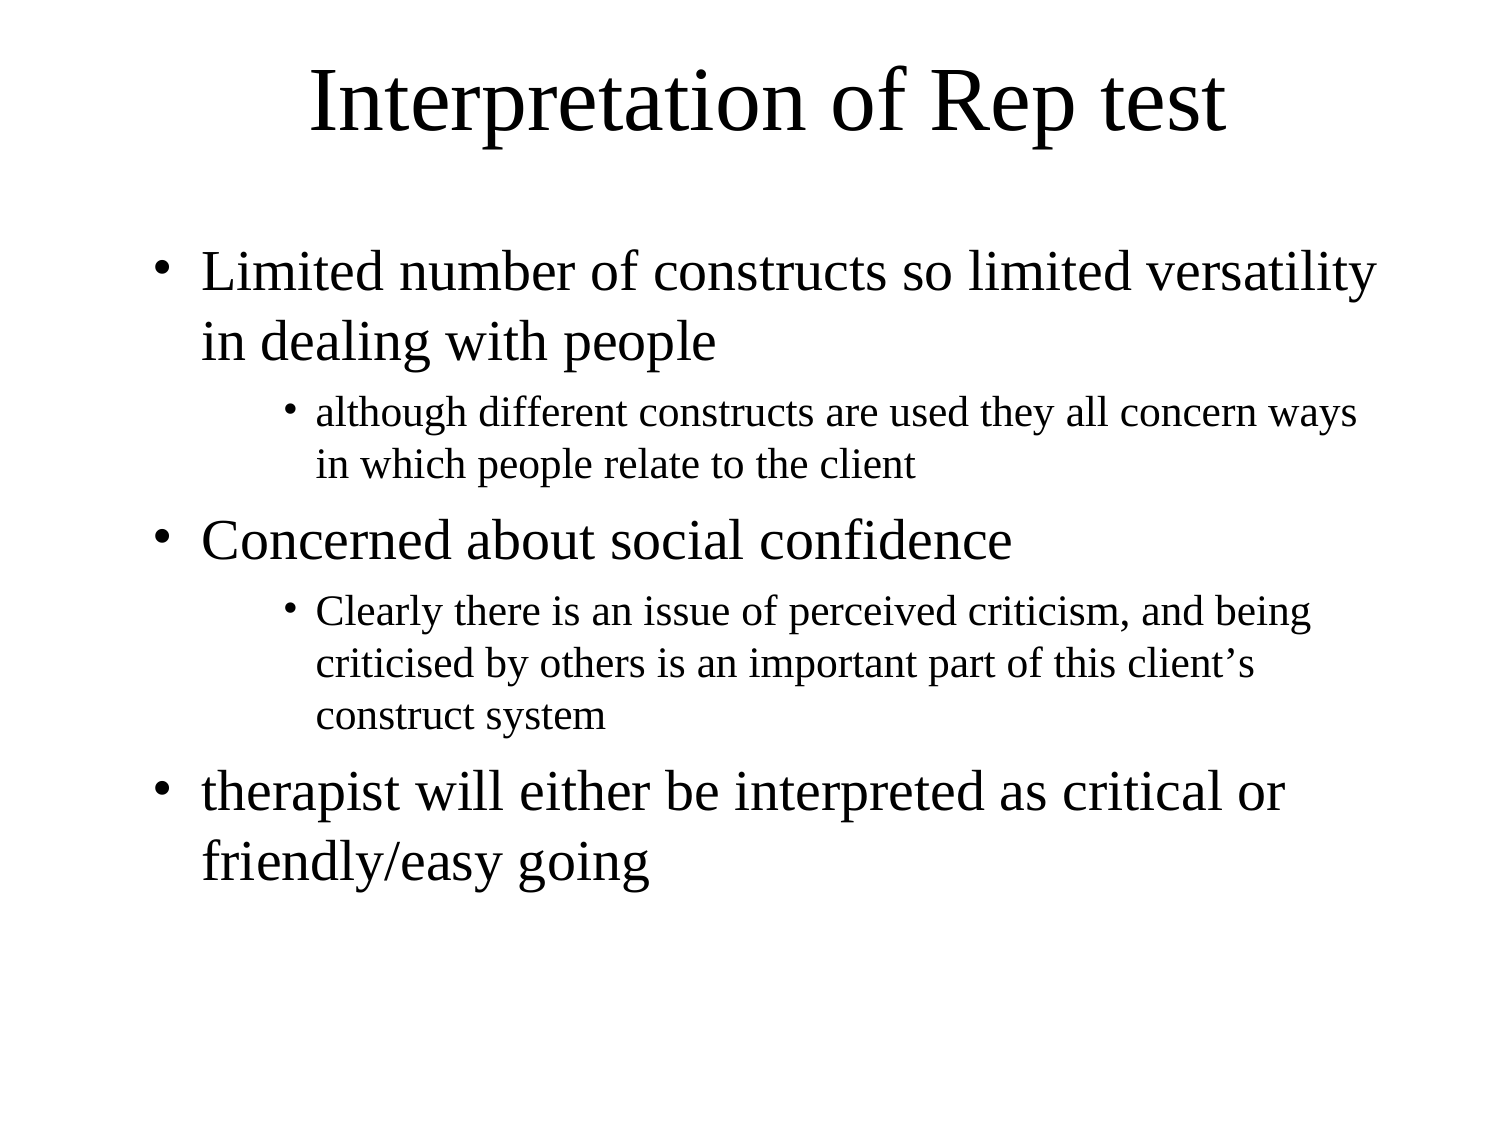

# Interpretation of Rep test
Limited number of constructs so limited versatility in dealing with people
although different constructs are used they all concern ways in which people relate to the client
Concerned about social confidence
Clearly there is an issue of perceived criticism, and being criticised by others is an important part of this client’s construct system
therapist will either be interpreted as critical or friendly/easy going